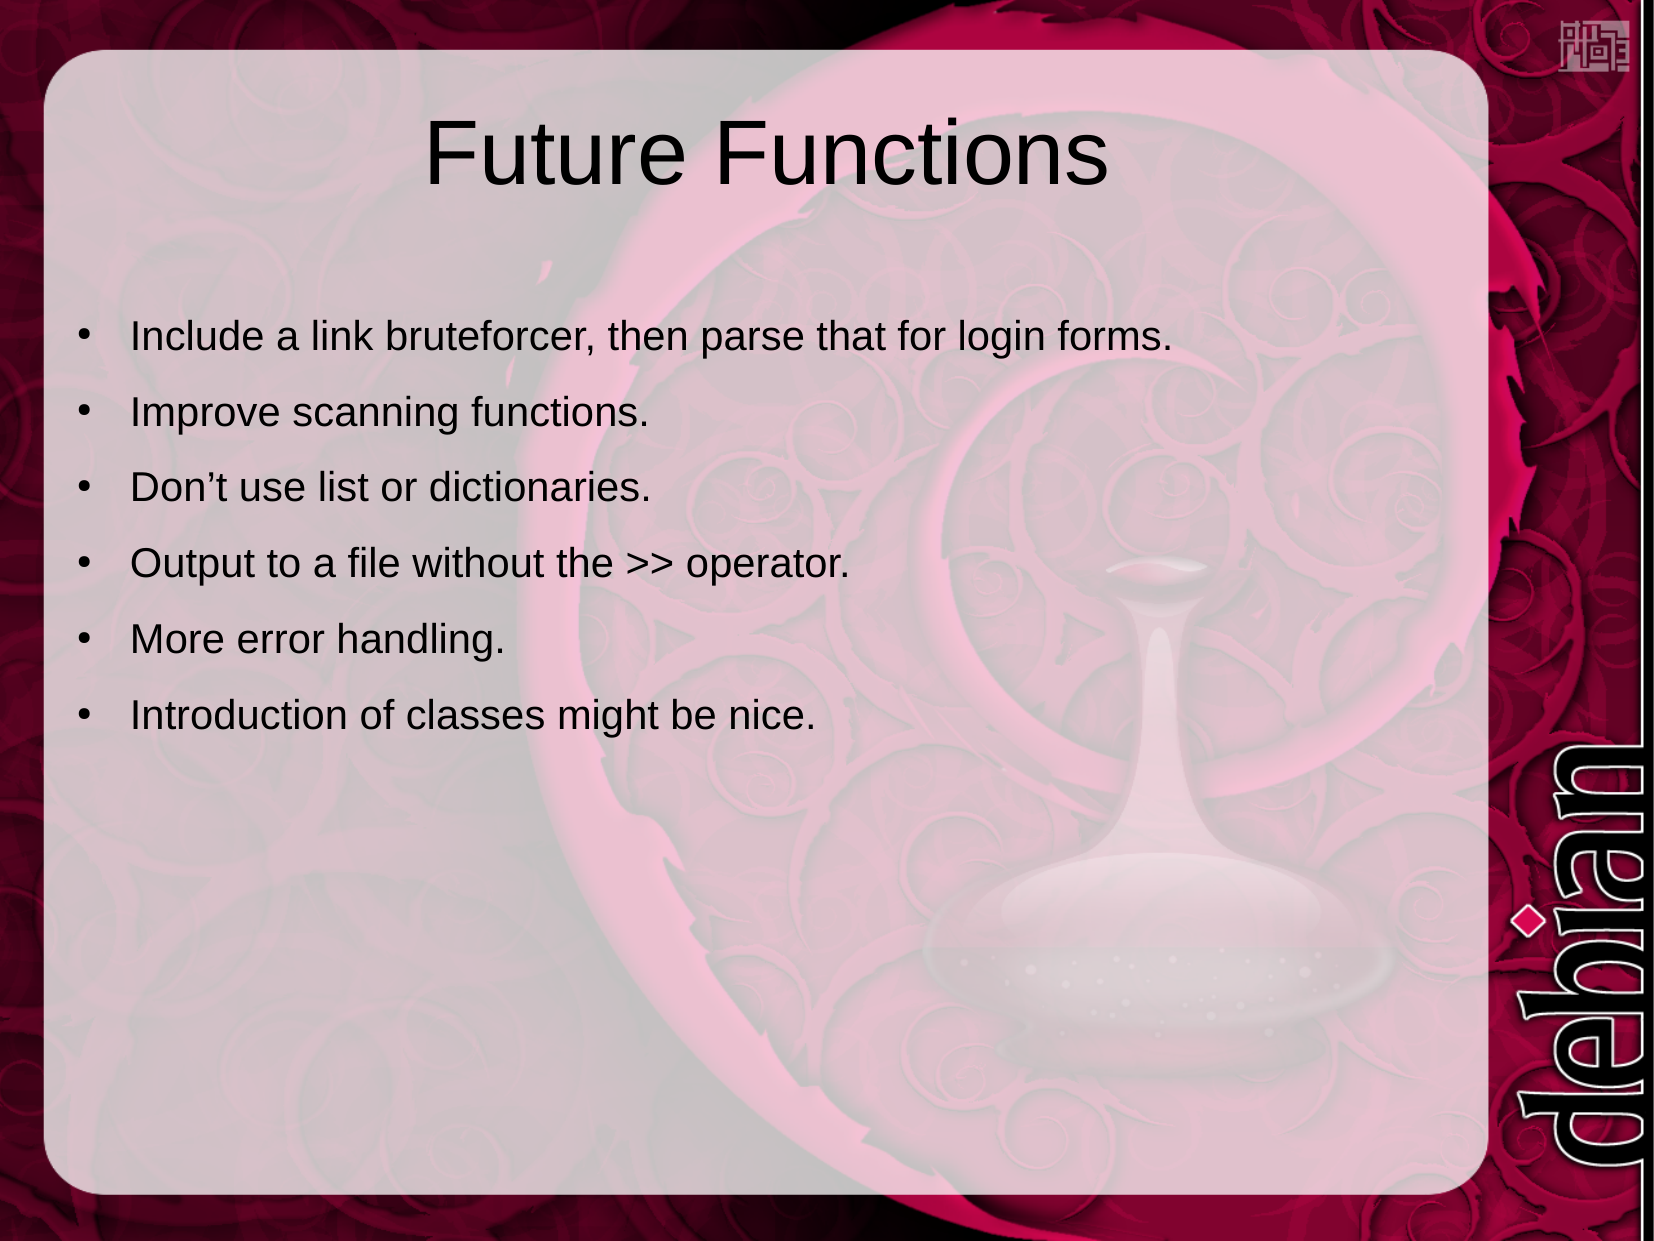

# Future Functions
Include a link bruteforcer, then parse that for login forms.
Improve scanning functions.
Don’t use list or dictionaries.
Output to a file without the >> operator.
More error handling.
Introduction of classes might be nice.